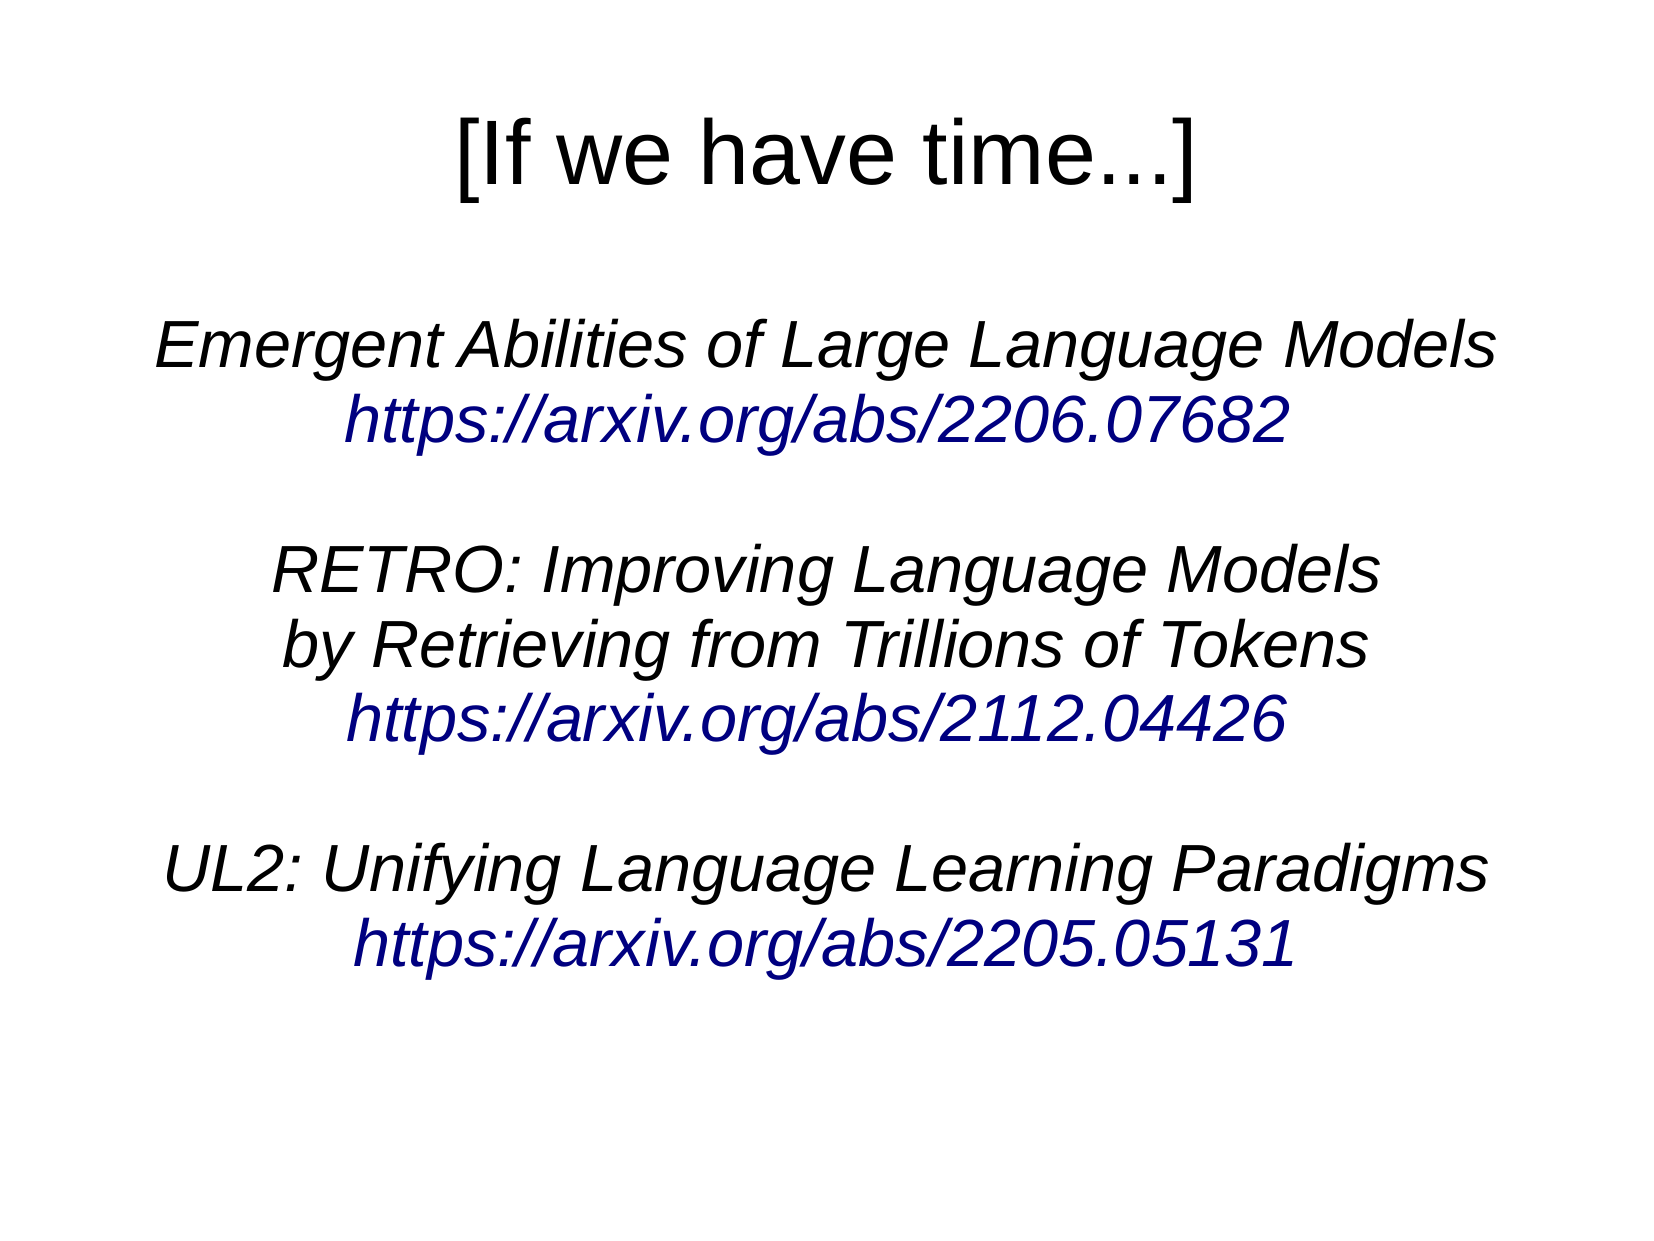

# [If we have time...]
Emergent Abilities of Large Language Models
https://arxiv.org/abs/2206.07682
RETRO: Improving Language Models
by Retrieving from Trillions of Tokens
https://arxiv.org/abs/2112.04426
UL2: Unifying Language Learning Paradigms
https://arxiv.org/abs/2205.05131